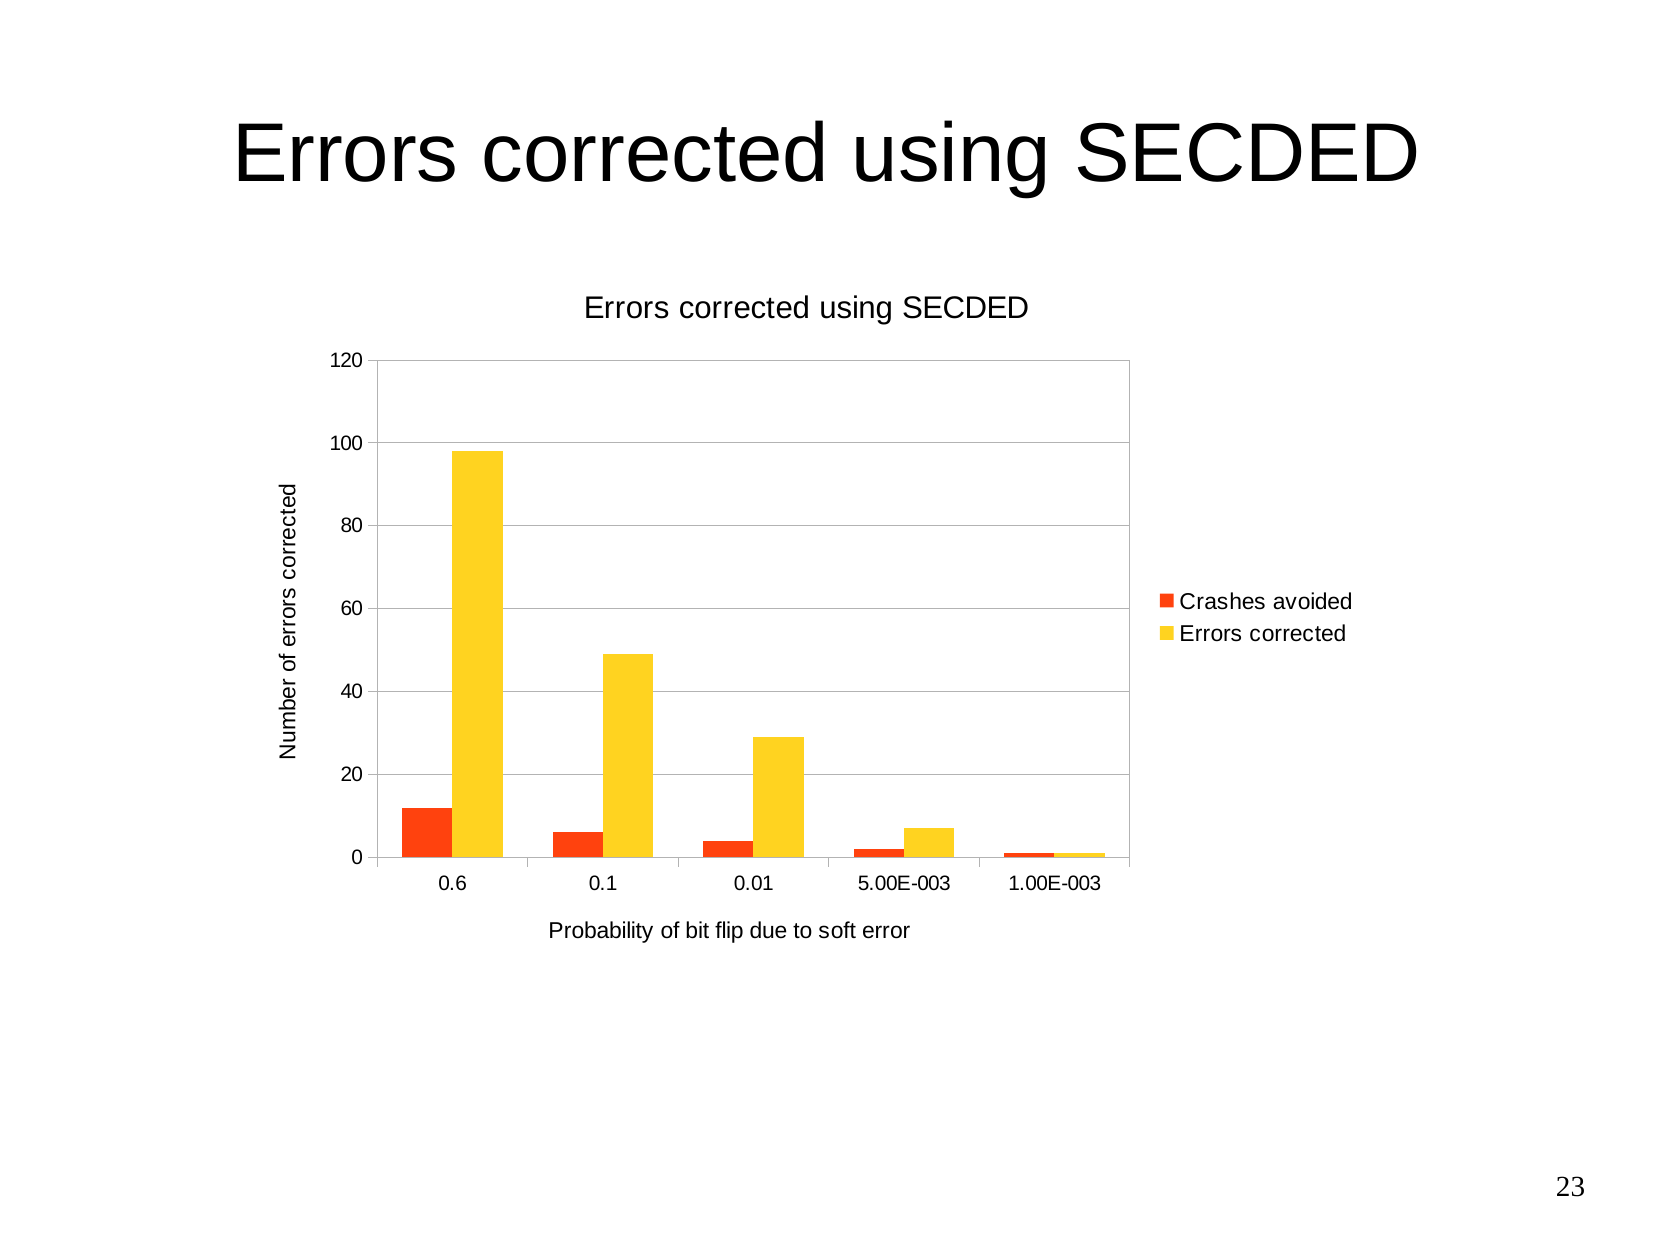

# Errors corrected using SECDED
### Chart: Errors corrected using SECDED
| Category | Crashes avoided | Errors corrected |
|---|---|---|
| 0.6 | 12.0 | 98.0 |
| 0.1 | 6.0 | 49.0 |
| 0.01 | 4.0 | 29.0 |
| 5.00E-003 | 2.0 | 7.0 |
| 1.00E-003 | 1.0 | 1.0 |23